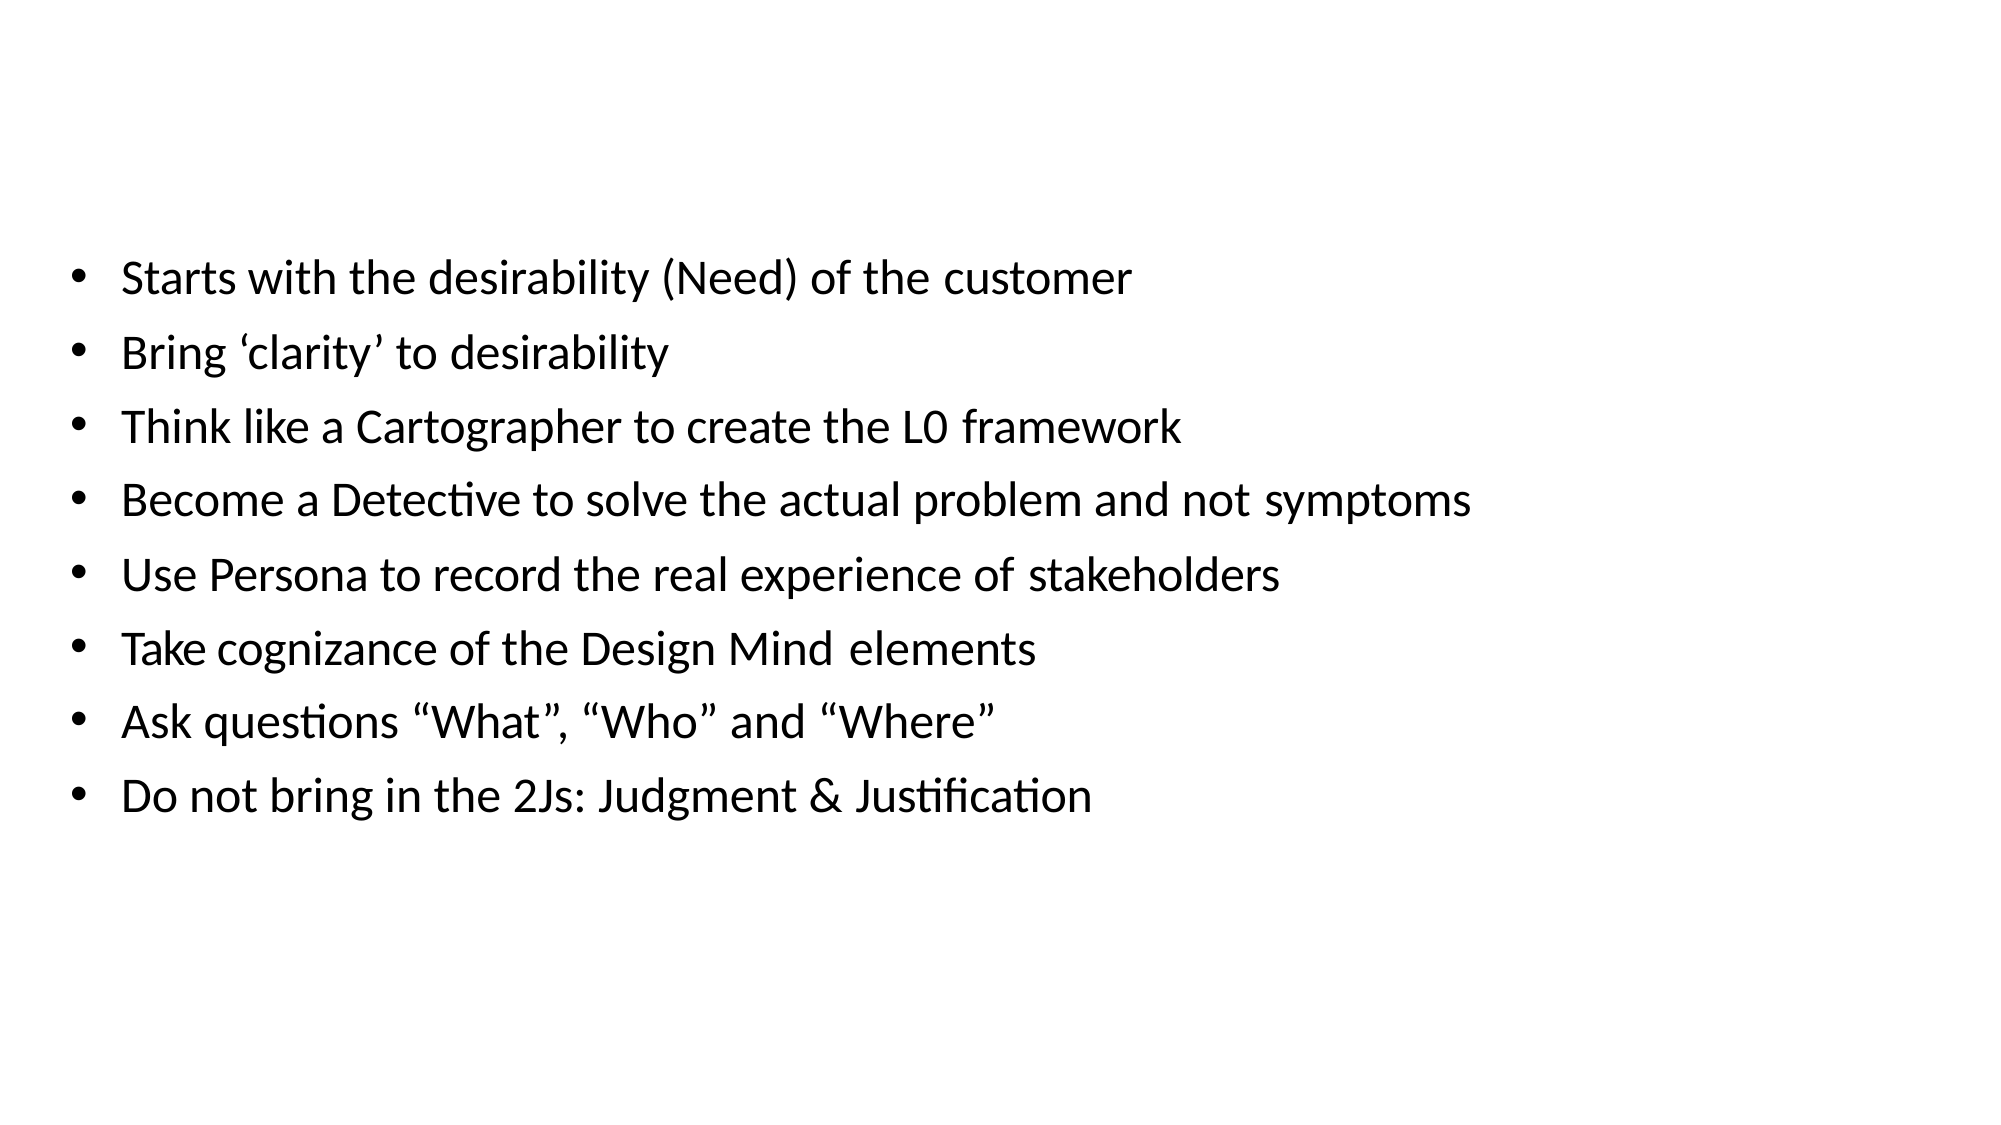

Starts with the desirability (Need) of the customer
Bring ‘clarity’ to desirability
Think like a Cartographer to create the L0 framework
Become a Detective to solve the actual problem and not symptoms
Use Persona to record the real experience of stakeholders
Take cognizance of the Design Mind elements
Ask questions “What”, “Who” and “Where”
Do not bring in the 2Js: Judgment & Justification